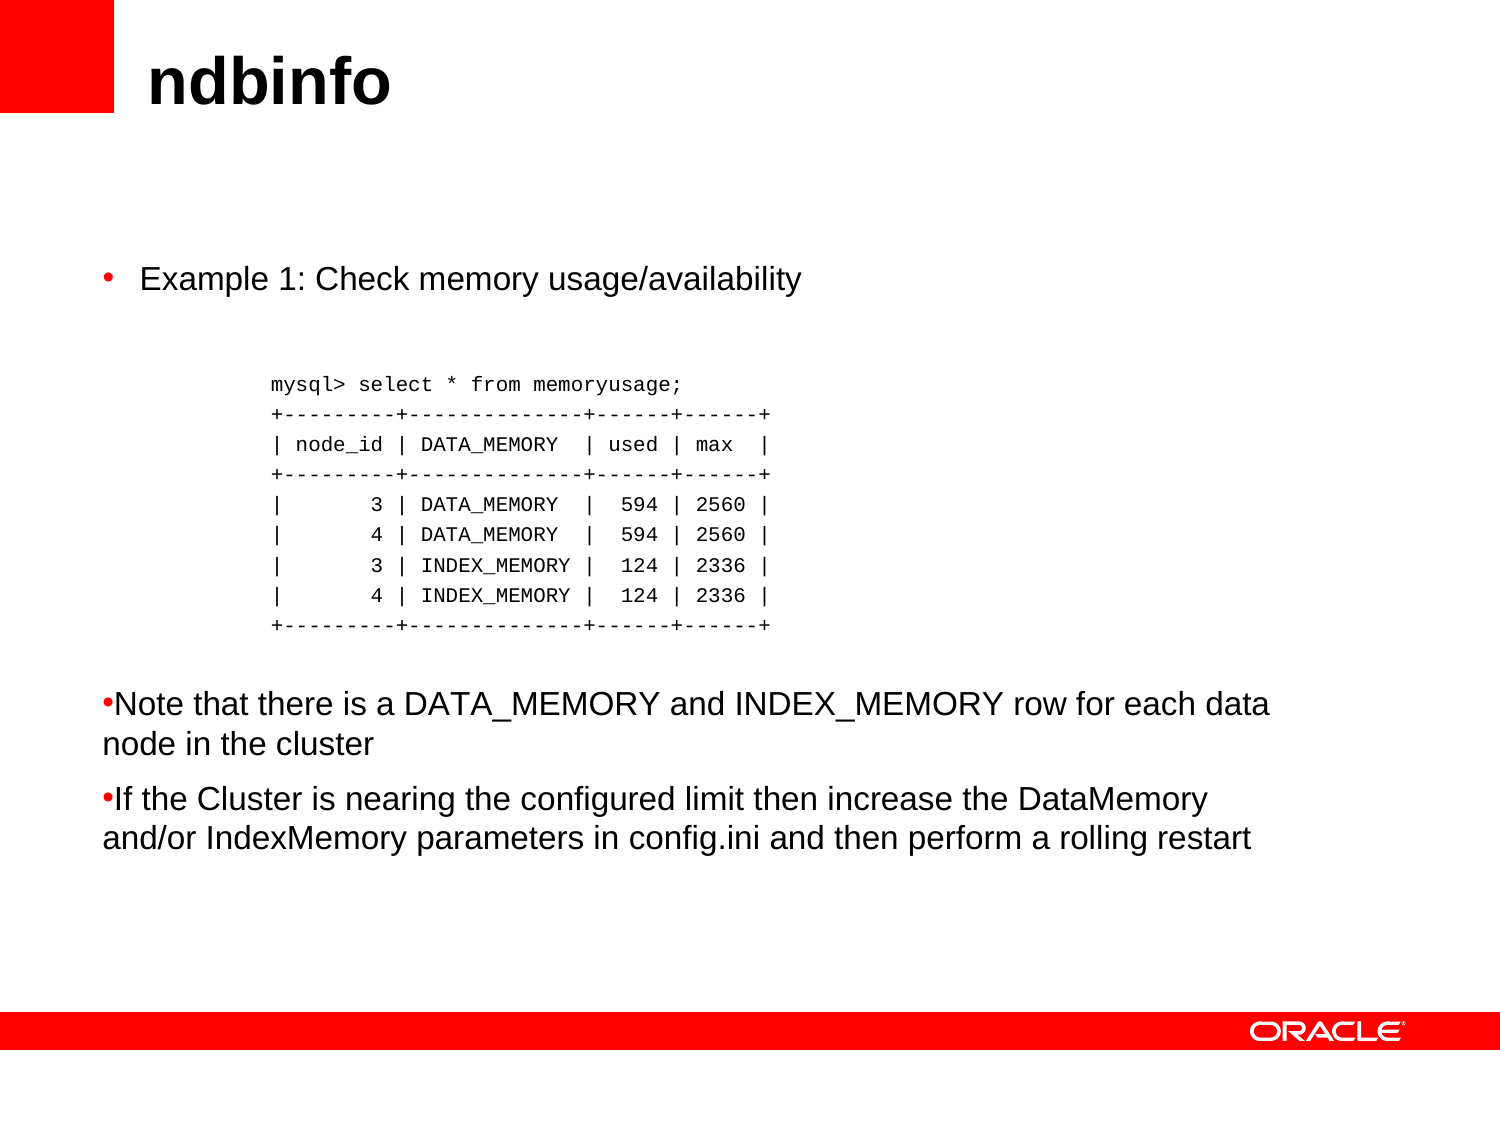

# ndbinfo
Example 1: Check memory usage/availability
mysql> select * from memoryusage;
+---------+--------------+------+------+
| node_id | DATA_MEMORY | used | max |
+---------+--------------+------+------+
| 3 | DATA_MEMORY | 594 | 2560 |
| 4 | DATA_MEMORY | 594 | 2560 |
| 3 | INDEX_MEMORY | 124 | 2336 |
| 4 | INDEX_MEMORY | 124 | 2336 |
+---------+--------------+------+------+
Note that there is a DATA_MEMORY and INDEX_MEMORY row for each data node in the cluster
If the Cluster is nearing the configured limit then increase the DataMemory and/or IndexMemory parameters in config.ini and then perform a rolling restart